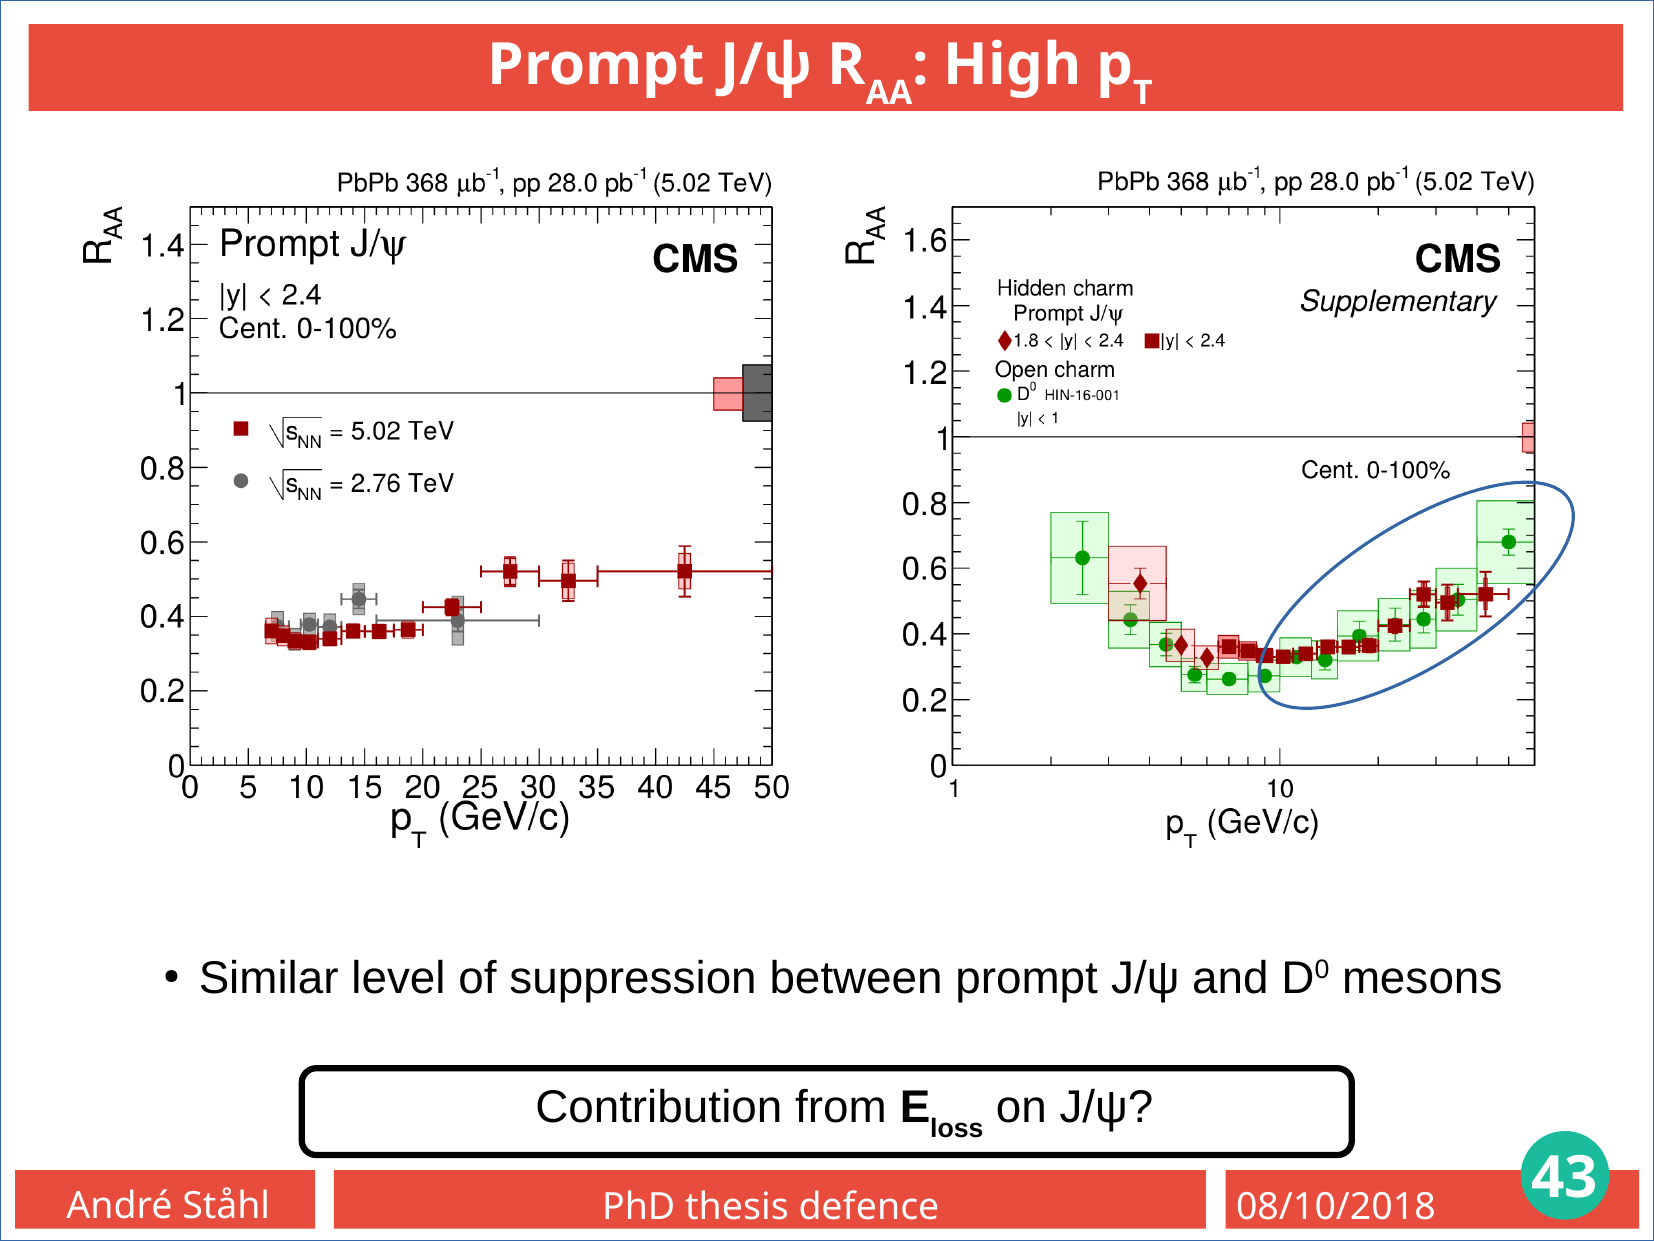

# Prompt J/ψ RAA: High pT
Similar level of suppression between prompt J/ψ and D0 mesons
Contribution from Eloss on J/ψ?
43
08/10/2018